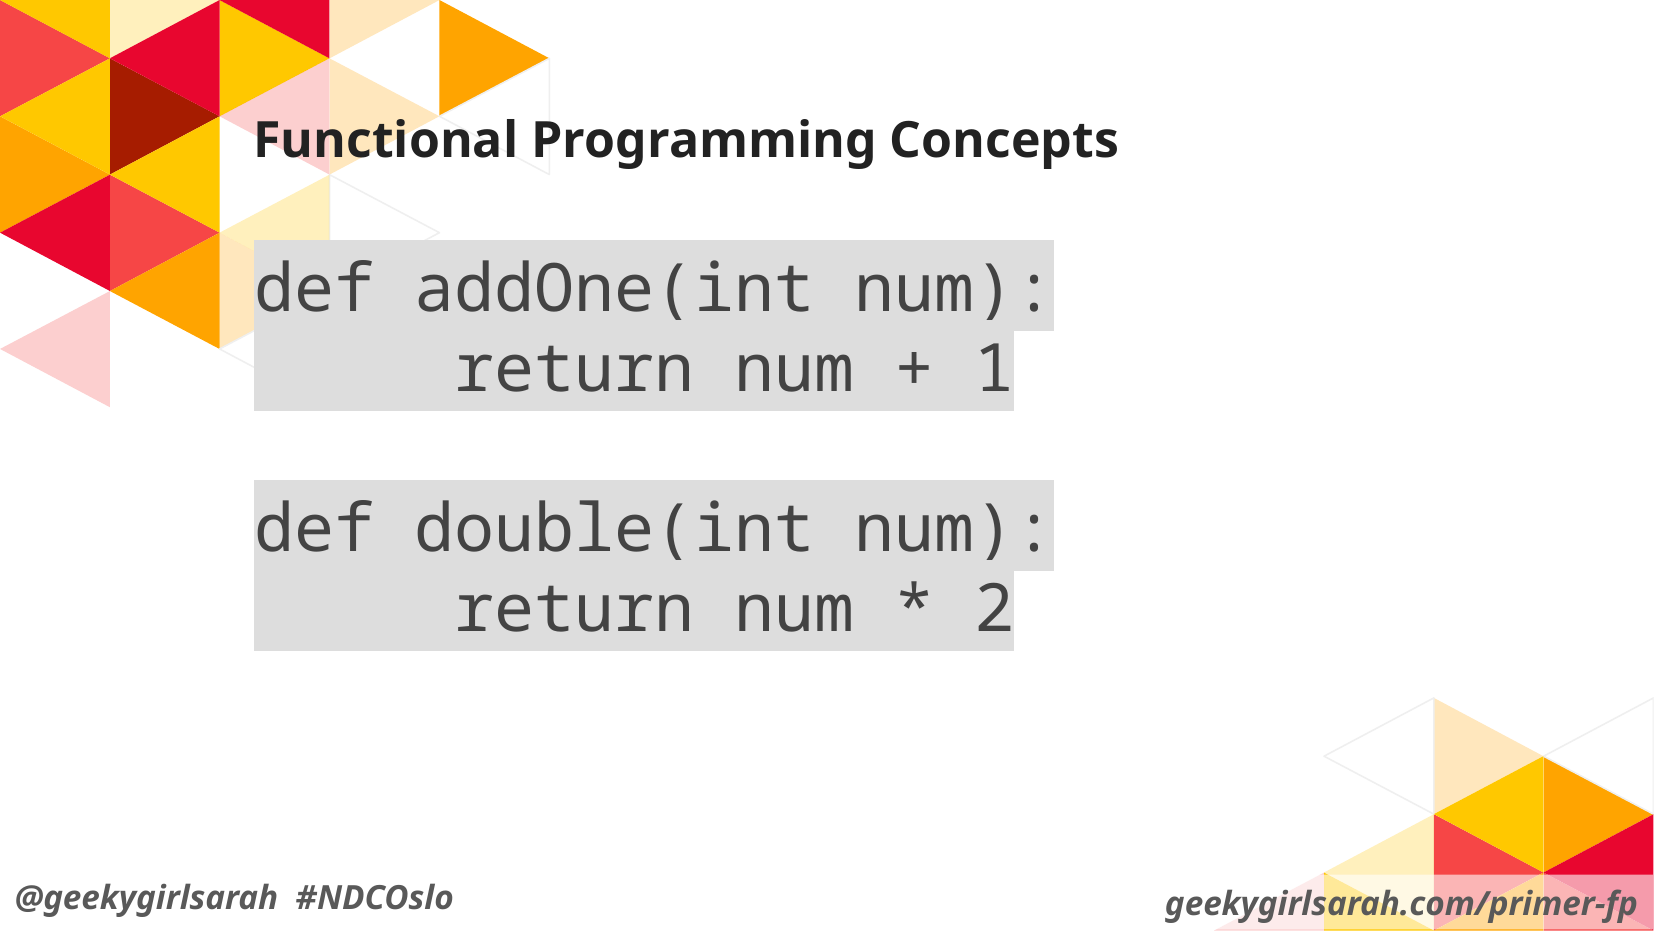

# Functional Programming Concepts
def addOne(int num):
 return num + 1
def double(int num):
 return num * 2